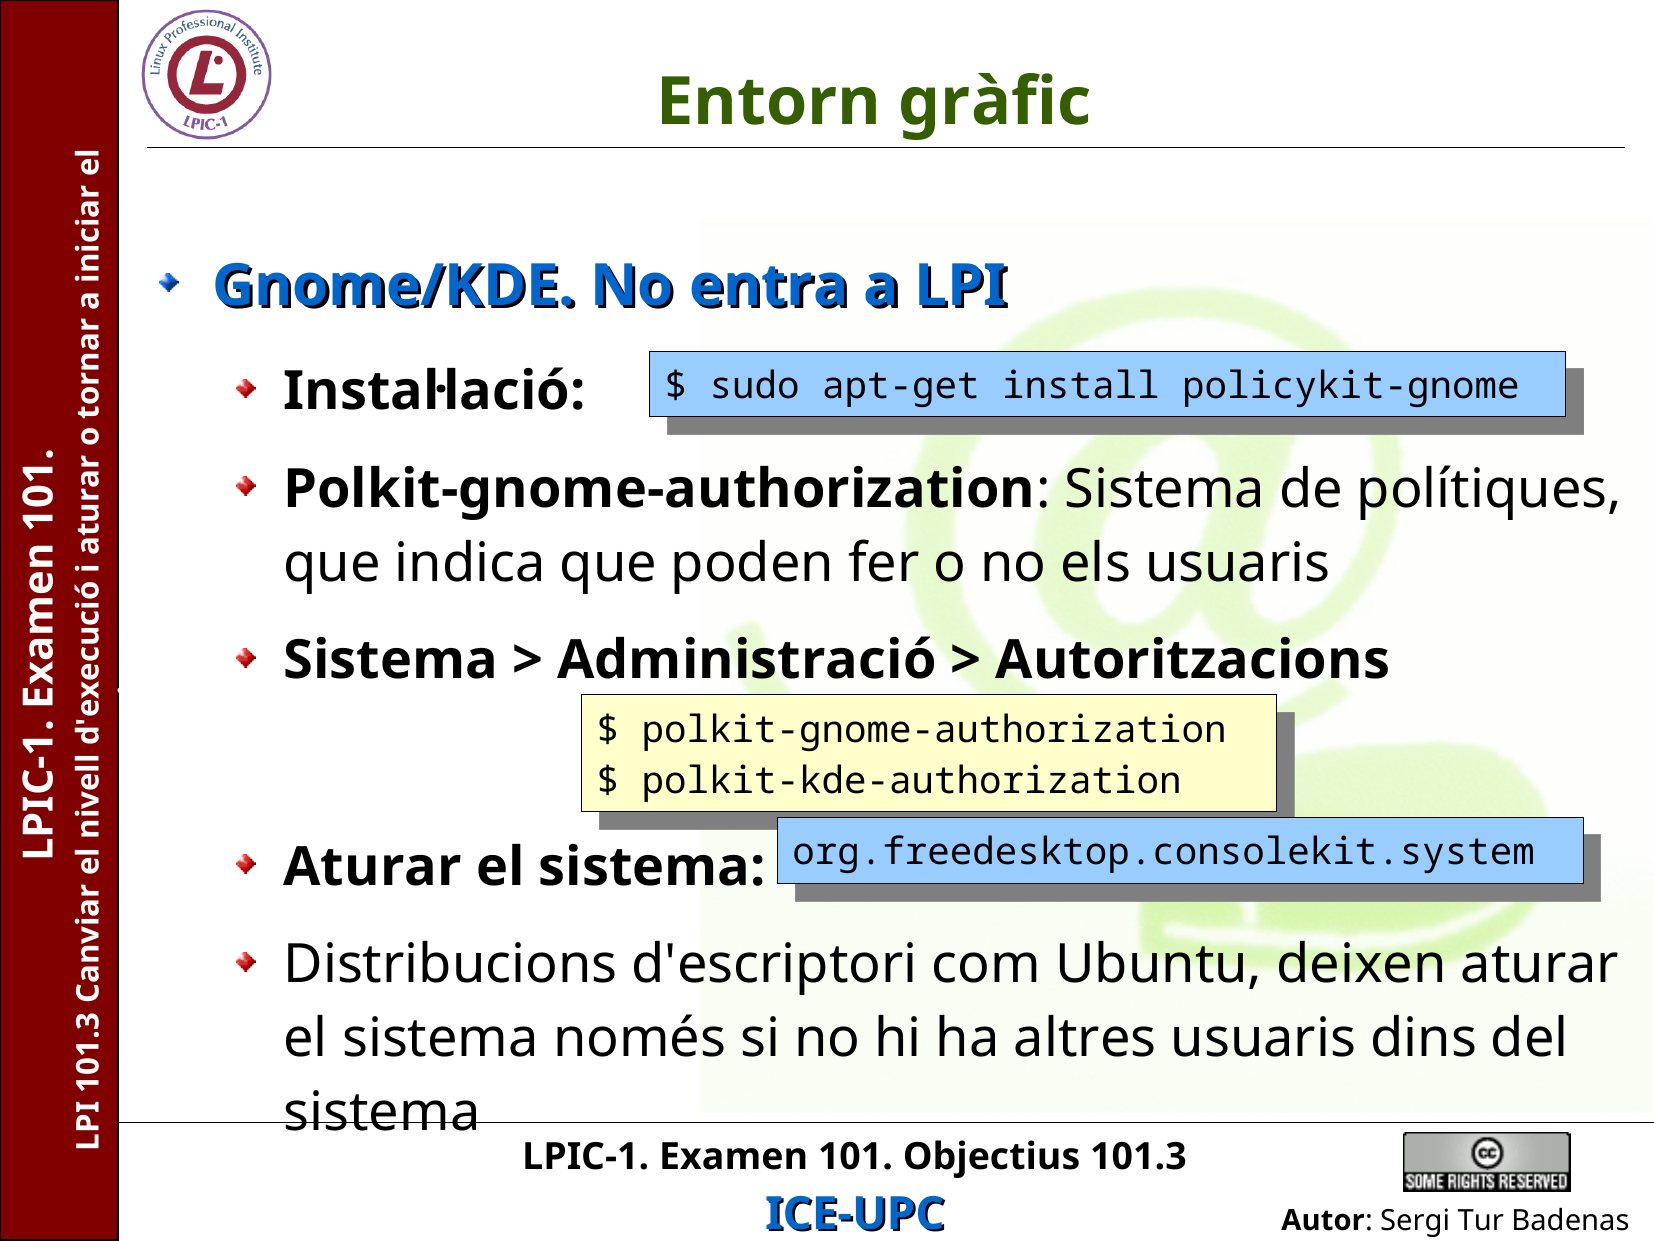

# Entorn gràfic
Gnome/KDE. No entra a LPI
Instal·lació:
Polkit-gnome-authorization: Sistema de polítiques, que indica que poden fer o no els usuaris
Sistema > Administració > Autoritzacions
Aturar el sistema:
Distribucions d'escriptori com Ubuntu, deixen aturar el sistema només si no hi ha altres usuaris dins del sistema
$ sudo apt-get install policykit-gnome
$ polkit-gnome-authorization
$ polkit-kde-authorization
org.freedesktop.consolekit.system